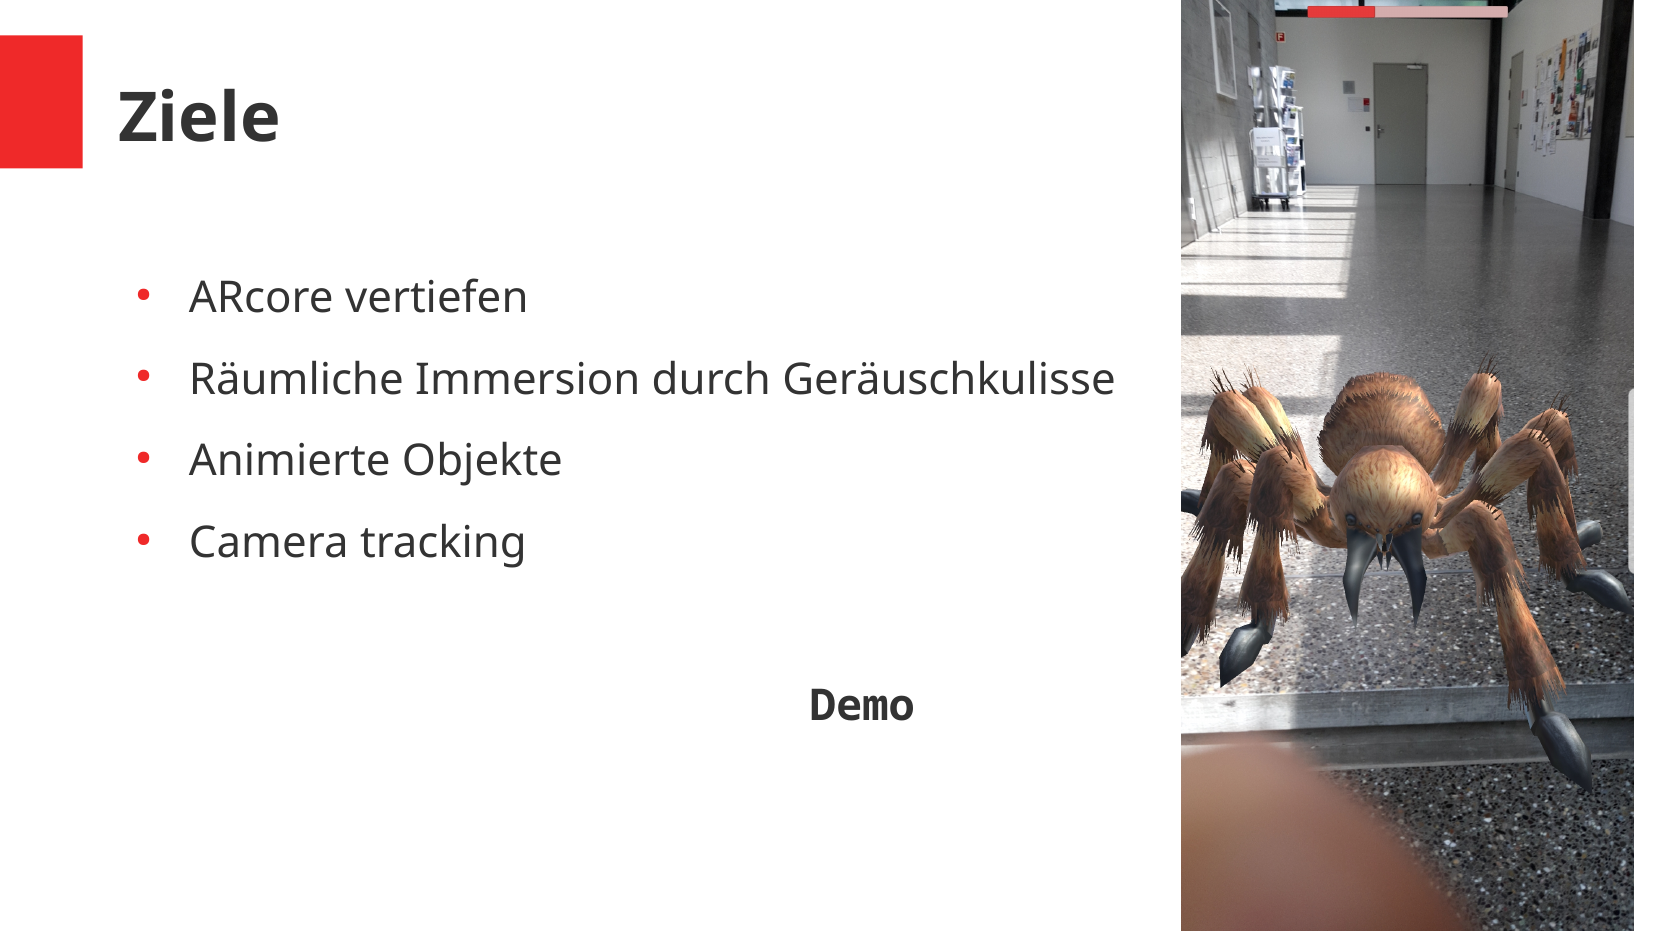

# Ziele
ARcore vertiefen
Räumliche Immersion durch Geräuschkulisse
Animierte Objekte
Camera tracking
Demo
3